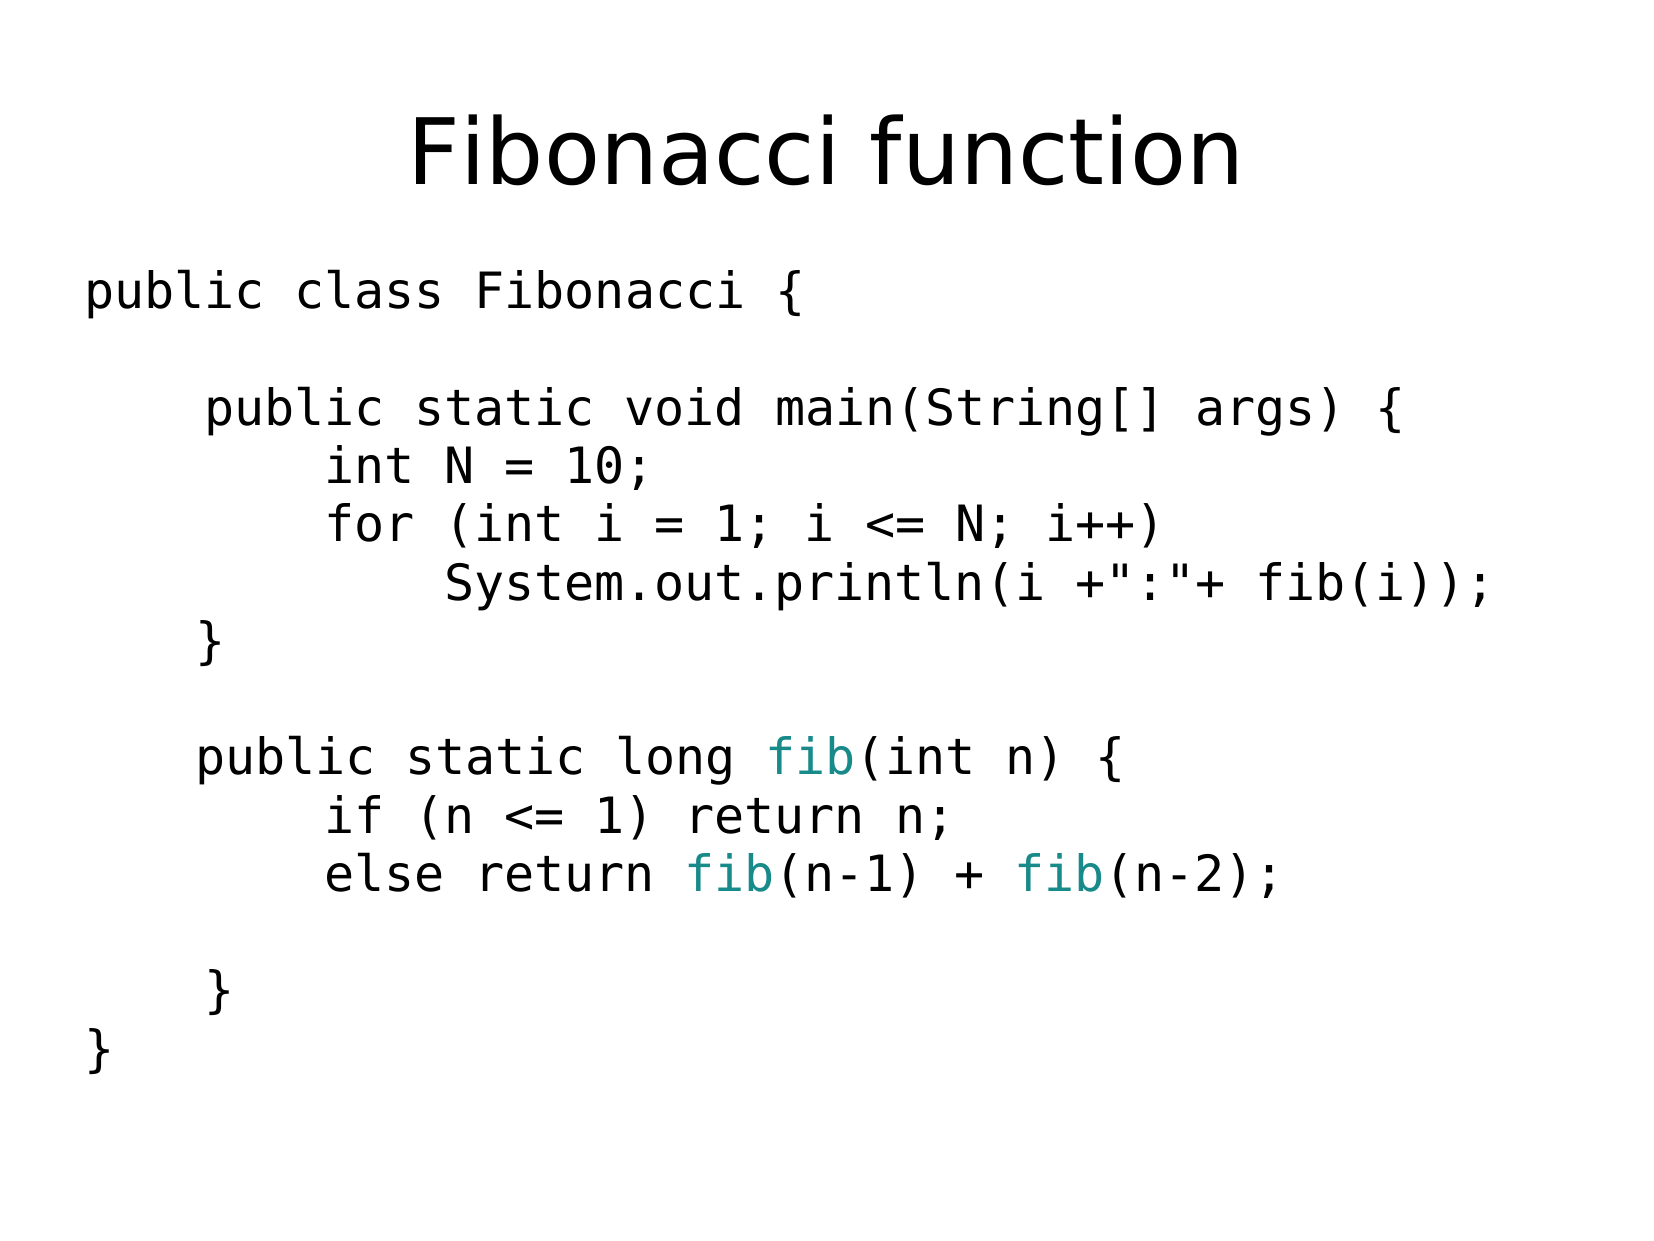

# Fibonacci function
public class Fibonacci {
 public static void main(String[] args) {
 int N = 10;
 for (int i = 1; i <= N; i++)
 System.out.println(i +":"+ fib(i));
	}
	public static long fib(int n) {
 if (n <= 1) return n;
 else return fib(n-1) + fib(n-2);
 }
}